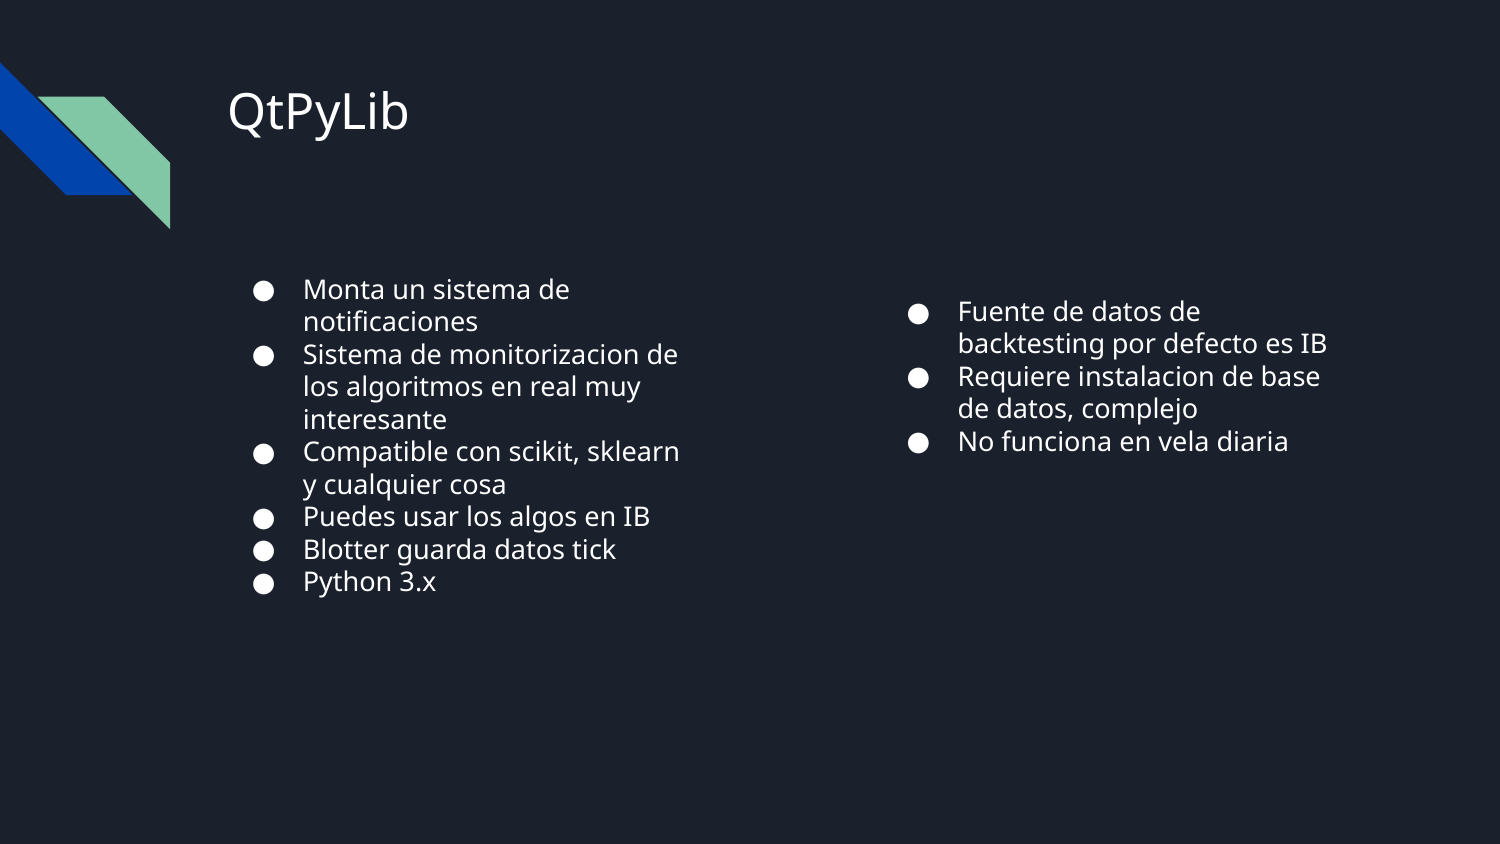

# QtPyLib
Monta un sistema de notificaciones
Sistema de monitorizacion de los algoritmos en real muy interesante
Compatible con scikit, sklearn y cualquier cosa
Puedes usar los algos en IB
Blotter guarda datos tick
Python 3.x
Fuente de datos de backtesting por defecto es IB
Requiere instalacion de base de datos, complejo
No funciona en vela diaria